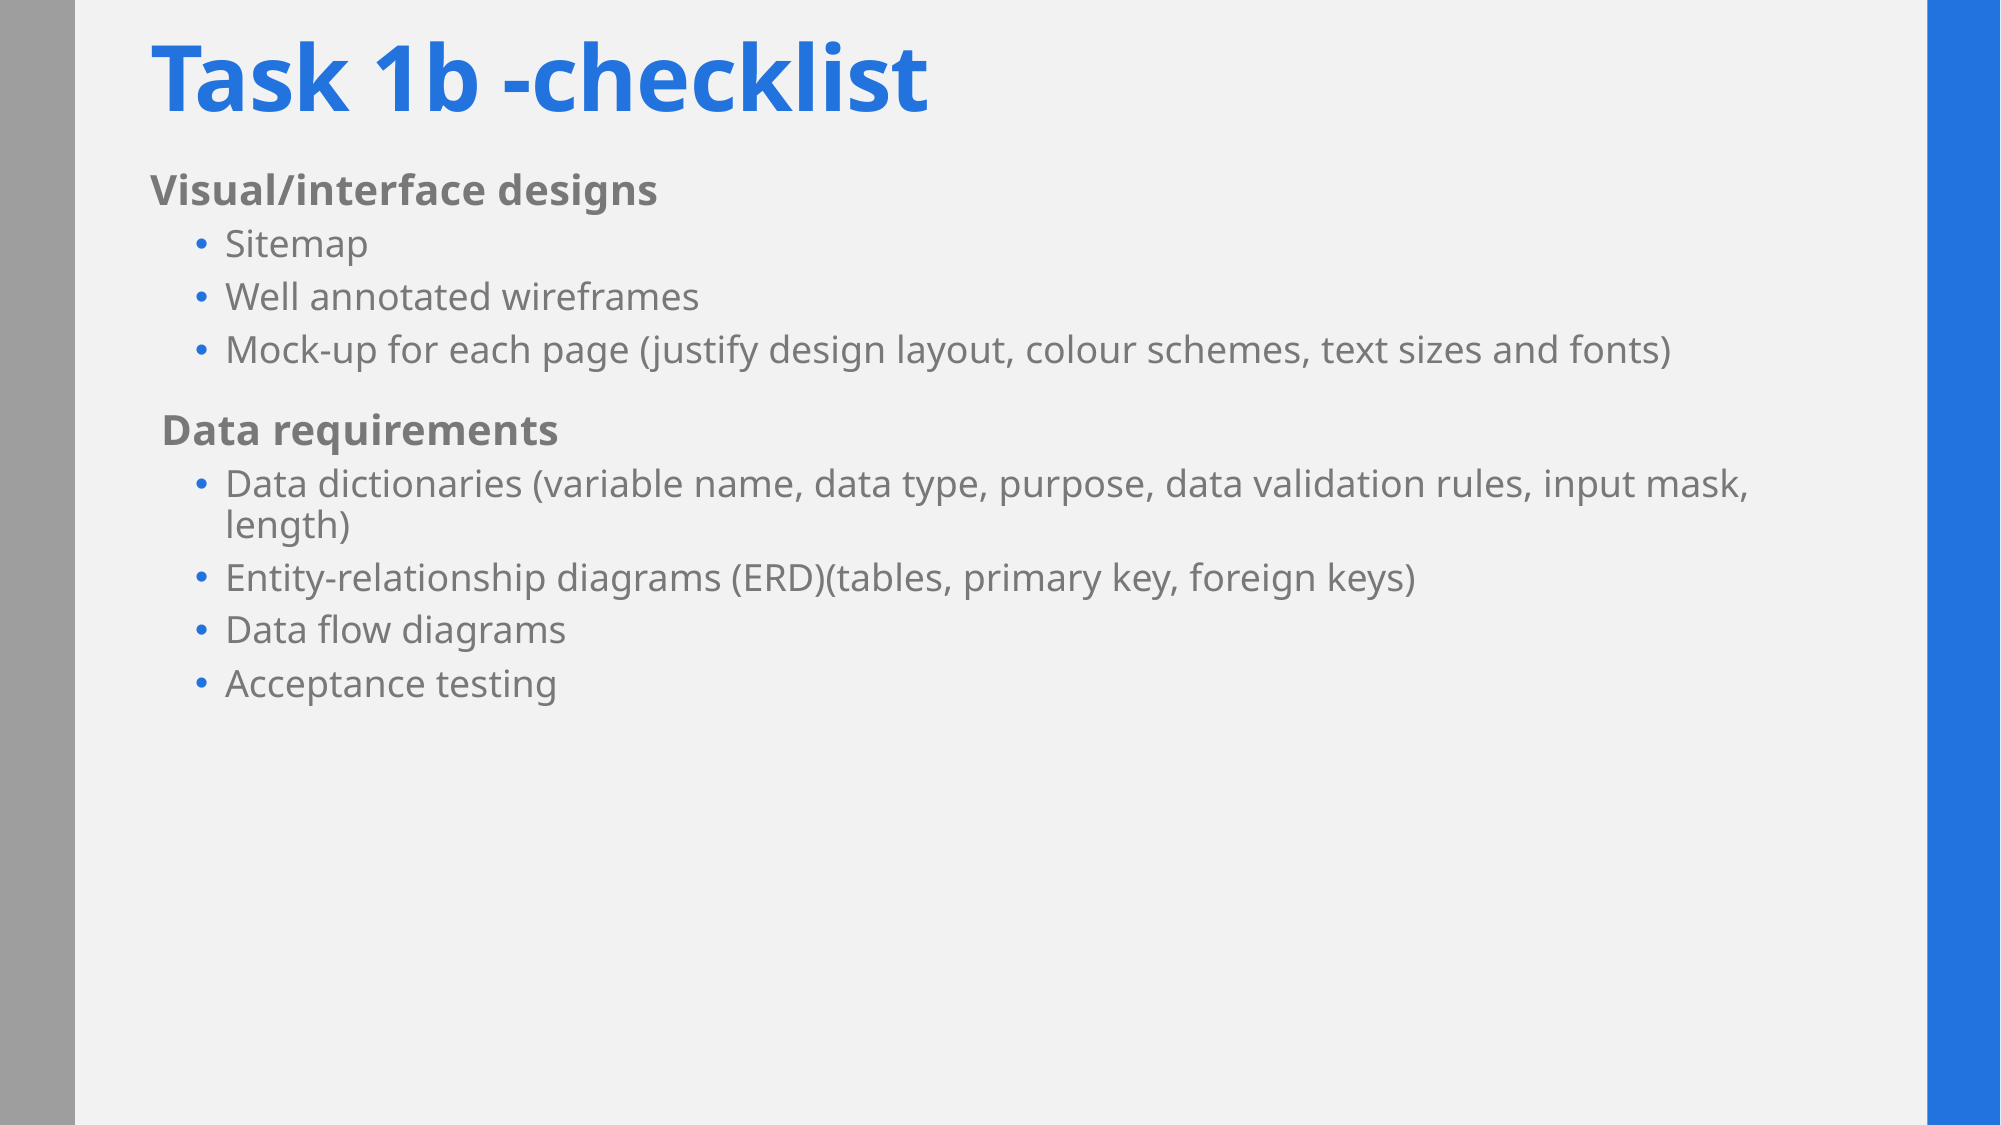

Task 1b -checklist
# Visual/interface designs
Sitemap
Well annotated wireframes
Mock-up for each page (justify design layout, colour schemes, text sizes and fonts)
 Data requirements
Data dictionaries (variable name, data type, purpose, data validation rules, input mask, length)
Entity-relationship diagrams (ERD)(tables, primary key, foreign keys)
Data flow diagrams
Acceptance testing